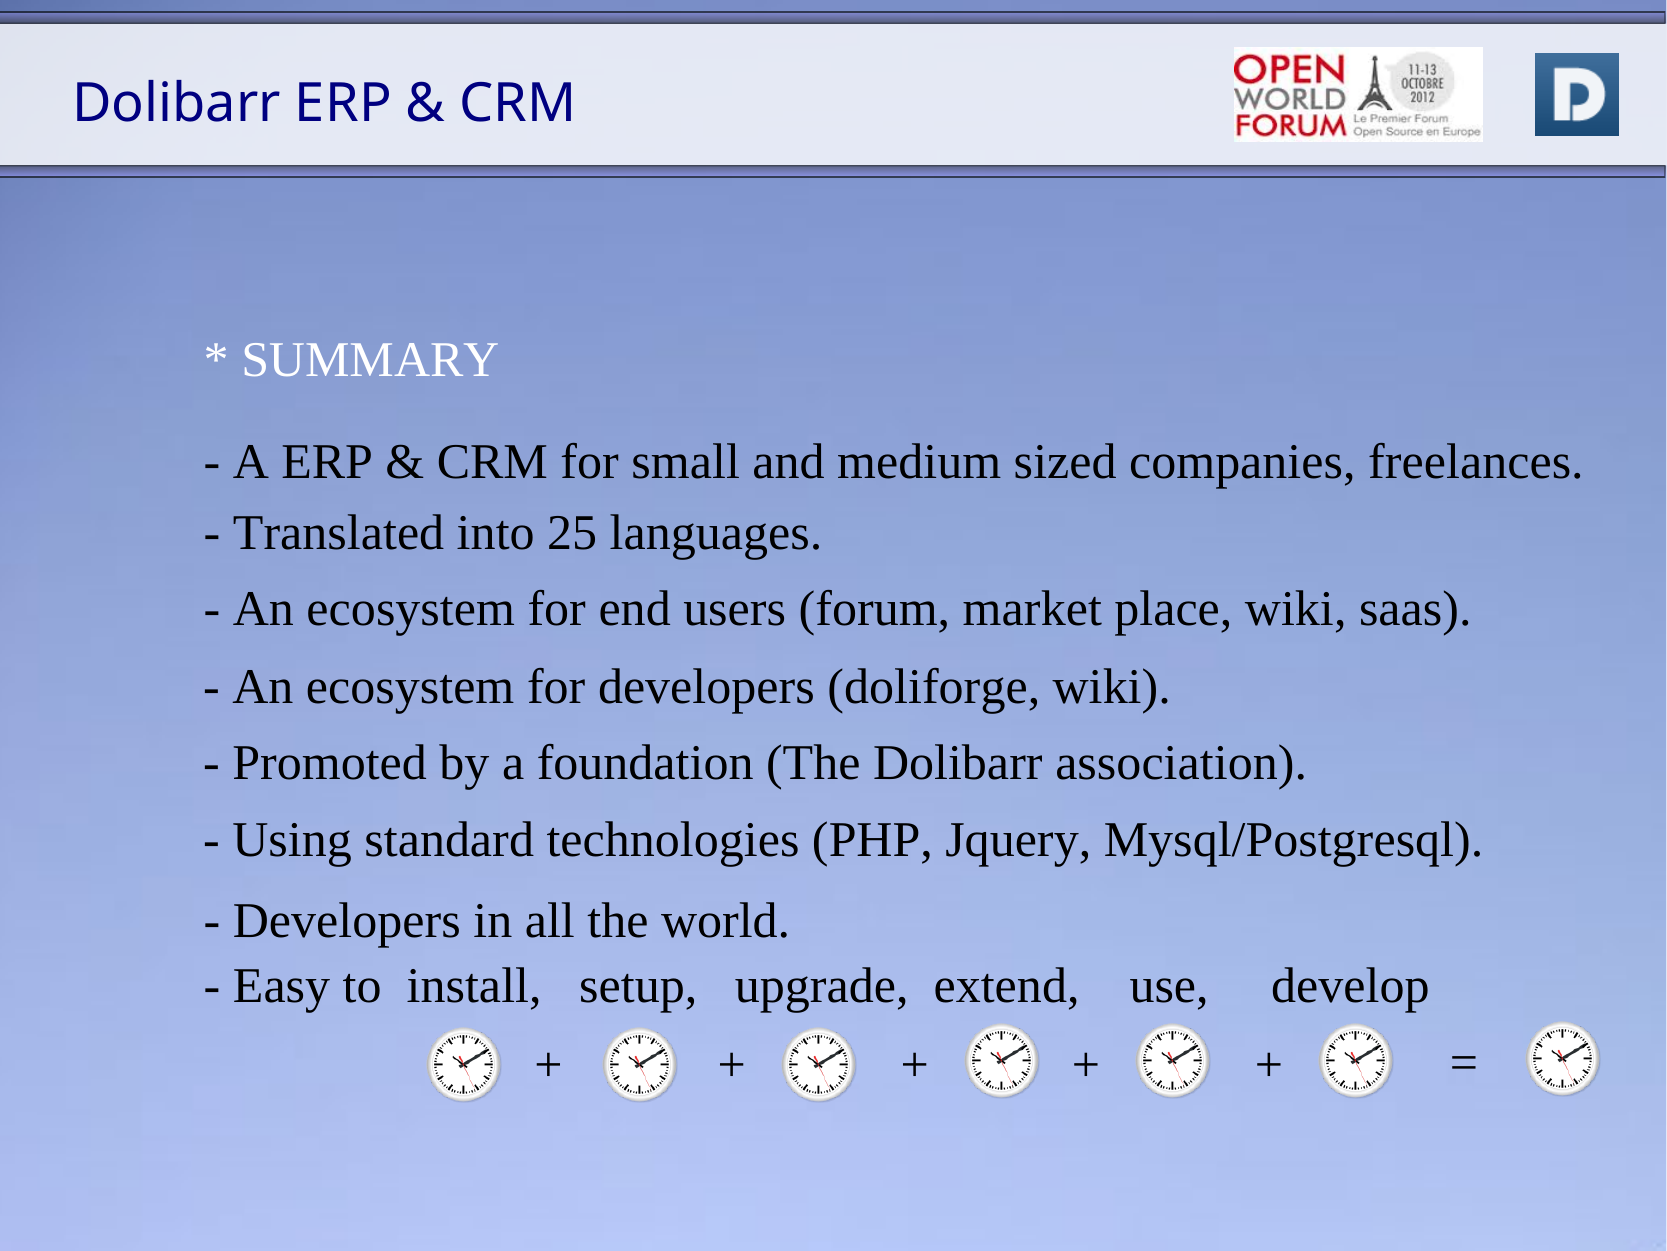

Dolibarr ERP & CRM
* SUMMARY
- A ERP & CRM for small and medium sized companies, freelances.
- Translated into 25 languages.
- An ecosystem for end users (forum, market place, wiki, saas).
- An ecosystem for developers (doliforge, wiki).
- Promoted by a foundation (The Dolibarr association).
- Using standard technologies (PHP, Jquery, Mysql/Postgresql).
- Developers in all the world.
- Easy to install, setup, upgrade, extend, use, develop
=
+
+
+
+
+